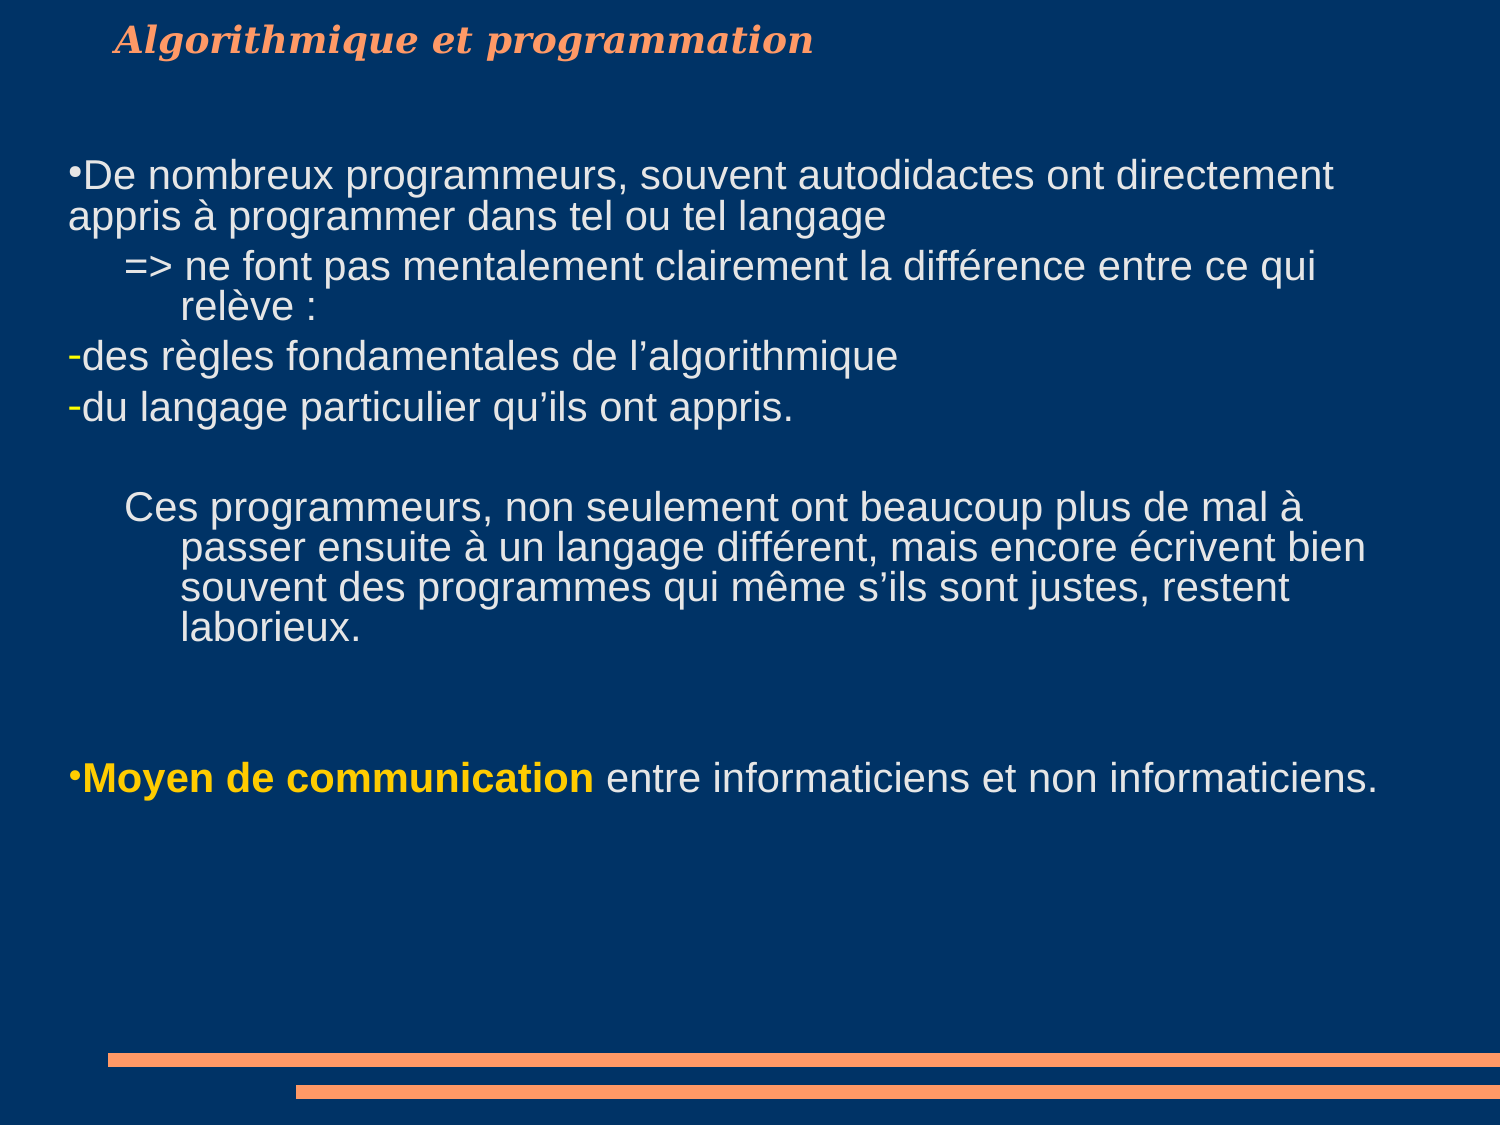

# Algorithmique et programmation
De nombreux programmeurs, souvent autodidactes ont directement appris à programmer dans tel ou tel langage
=> ne font pas mentalement clairement la différence entre ce qui relève :
des règles fondamentales de l’algorithmique
du langage particulier qu’ils ont appris.
Ces programmeurs, non seulement ont beaucoup plus de mal à passer ensuite à un langage différent, mais encore écrivent bien souvent des programmes qui même s’ils sont justes, restent laborieux.
Moyen de communication entre informaticiens et non informaticiens.